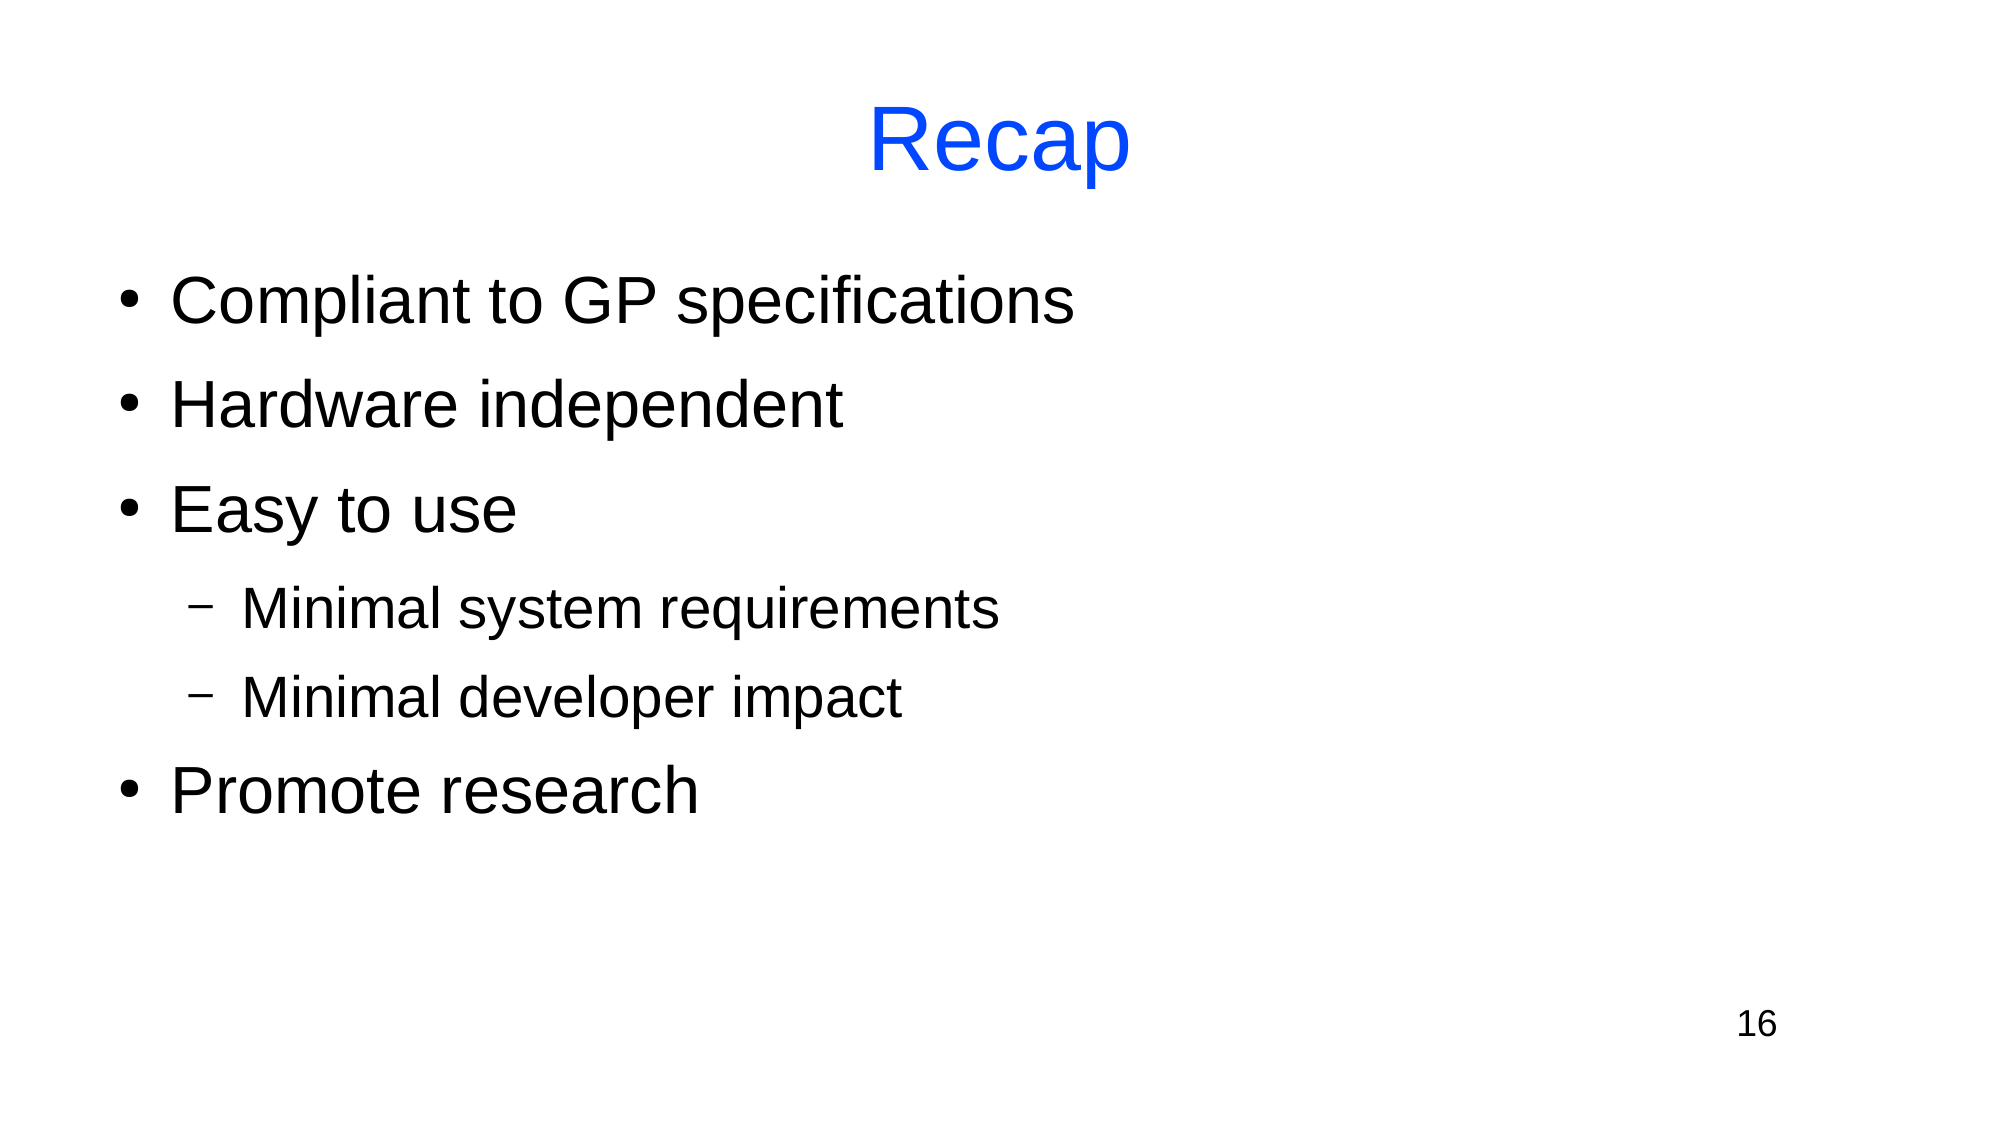

# Recap
Compliant to GP specifications
Hardware independent
Easy to use
Minimal system requirements
Minimal developer impact
Promote research